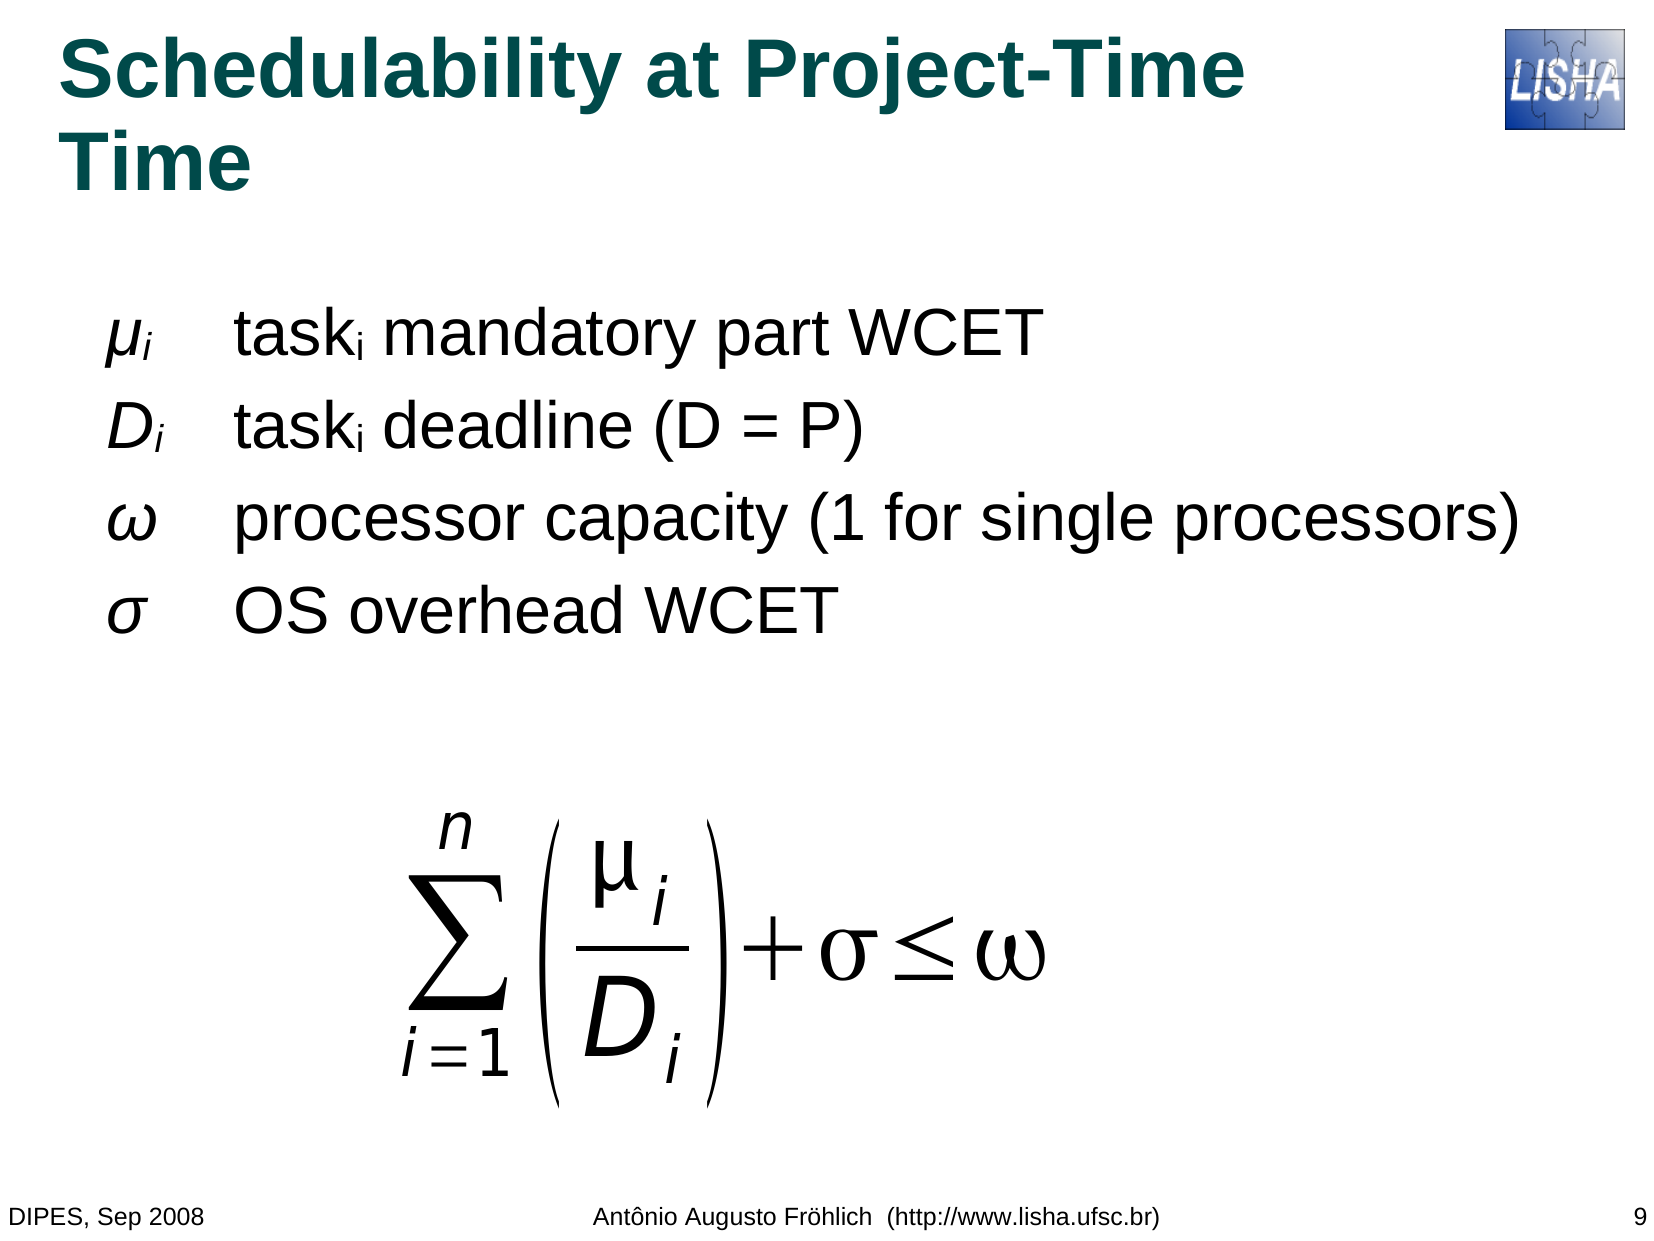

# Schedulability at Project-Time Time
μi	taski mandatory part WCET
Di	taski deadline (D = P)
ω	processor capacity (1 for single processors)
σ	OS overhead WCET